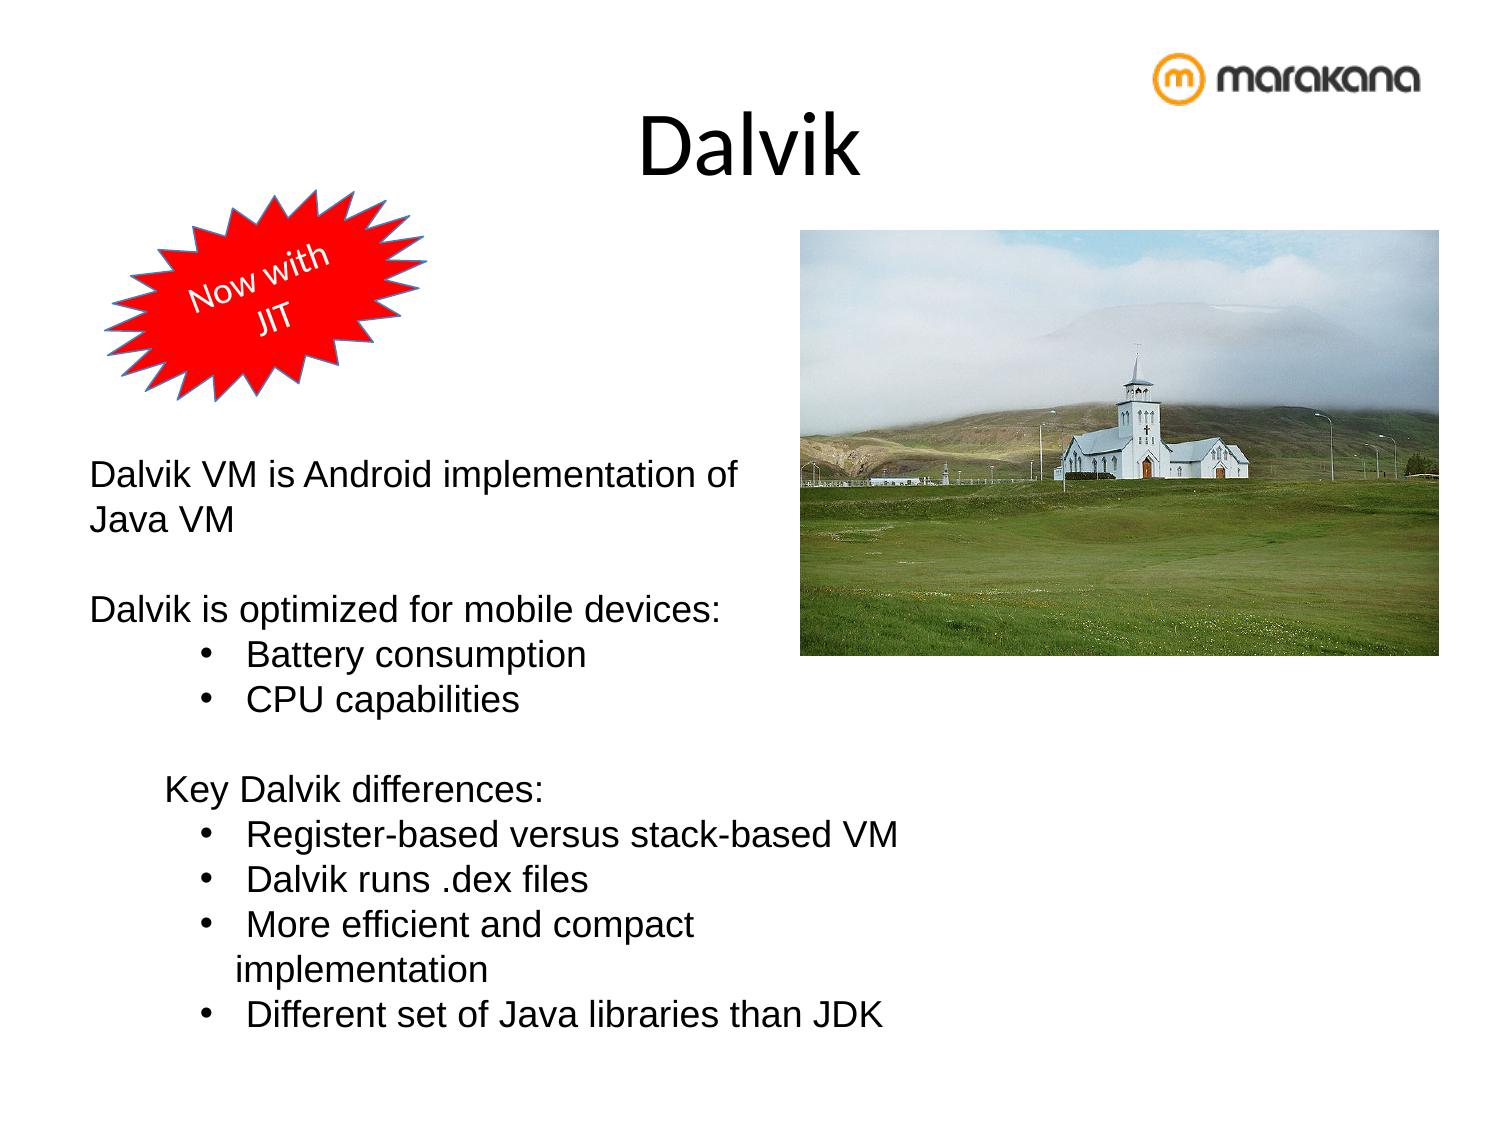

# Dalvik
Now with JIT
Dalvik VM is Android implementation of
Java VM
Dalvik is optimized for mobile devices:
 Battery consumption
 CPU capabilities
Key Dalvik differences:
 Register-based versus stack-based VM
 Dalvik runs .dex files
 More efficient and compact implementation
 Different set of Java libraries than JDK